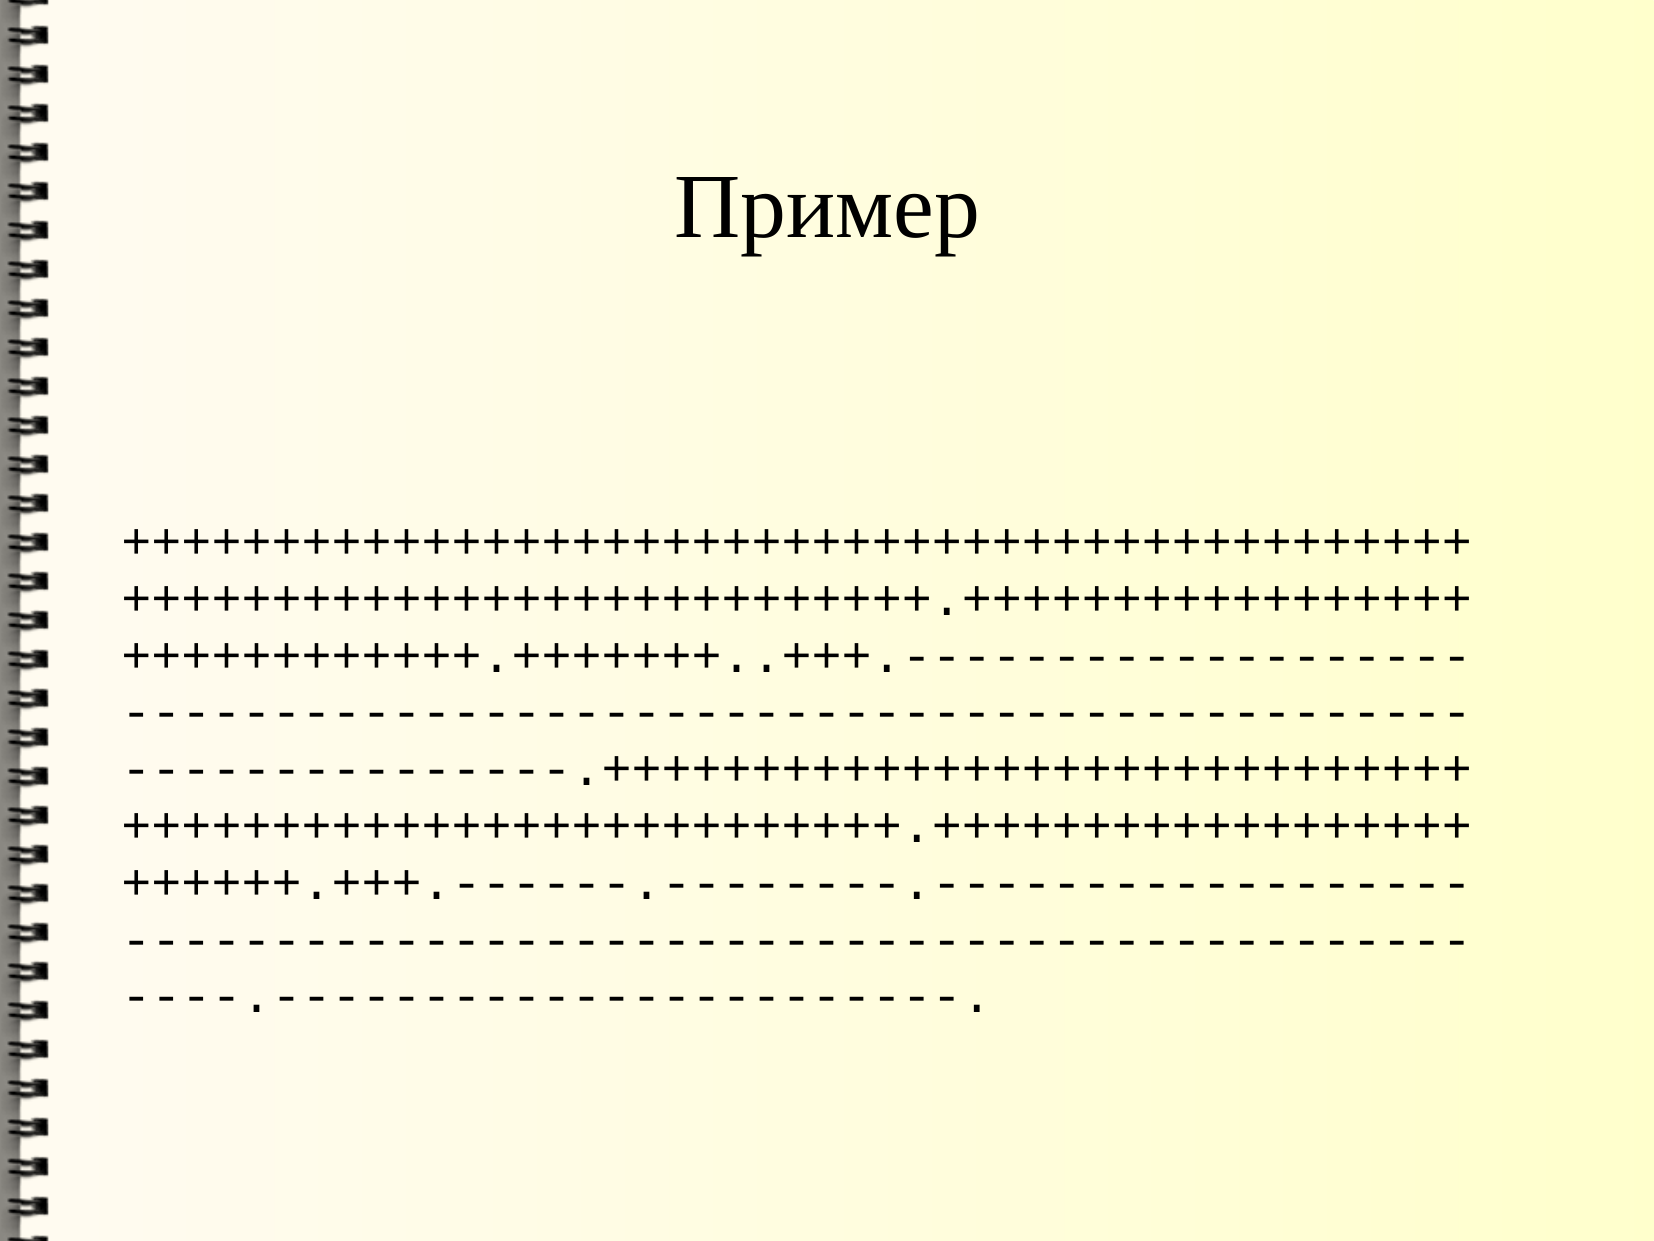

# Пример
+++++++++++++++++++++++++++++++++++++++++++++
+++++++++++++++++++++++++++.+++++++++++++++++
++++++++++++.+++++++..+++.-------------------
---------------------------------------------
---------------.+++++++++++++++++++++++++++++
++++++++++++++++++++++++++.++++++++++++++++++
++++++.+++.------.--------.------------------
---------------------------------------------
----.-----------------------.